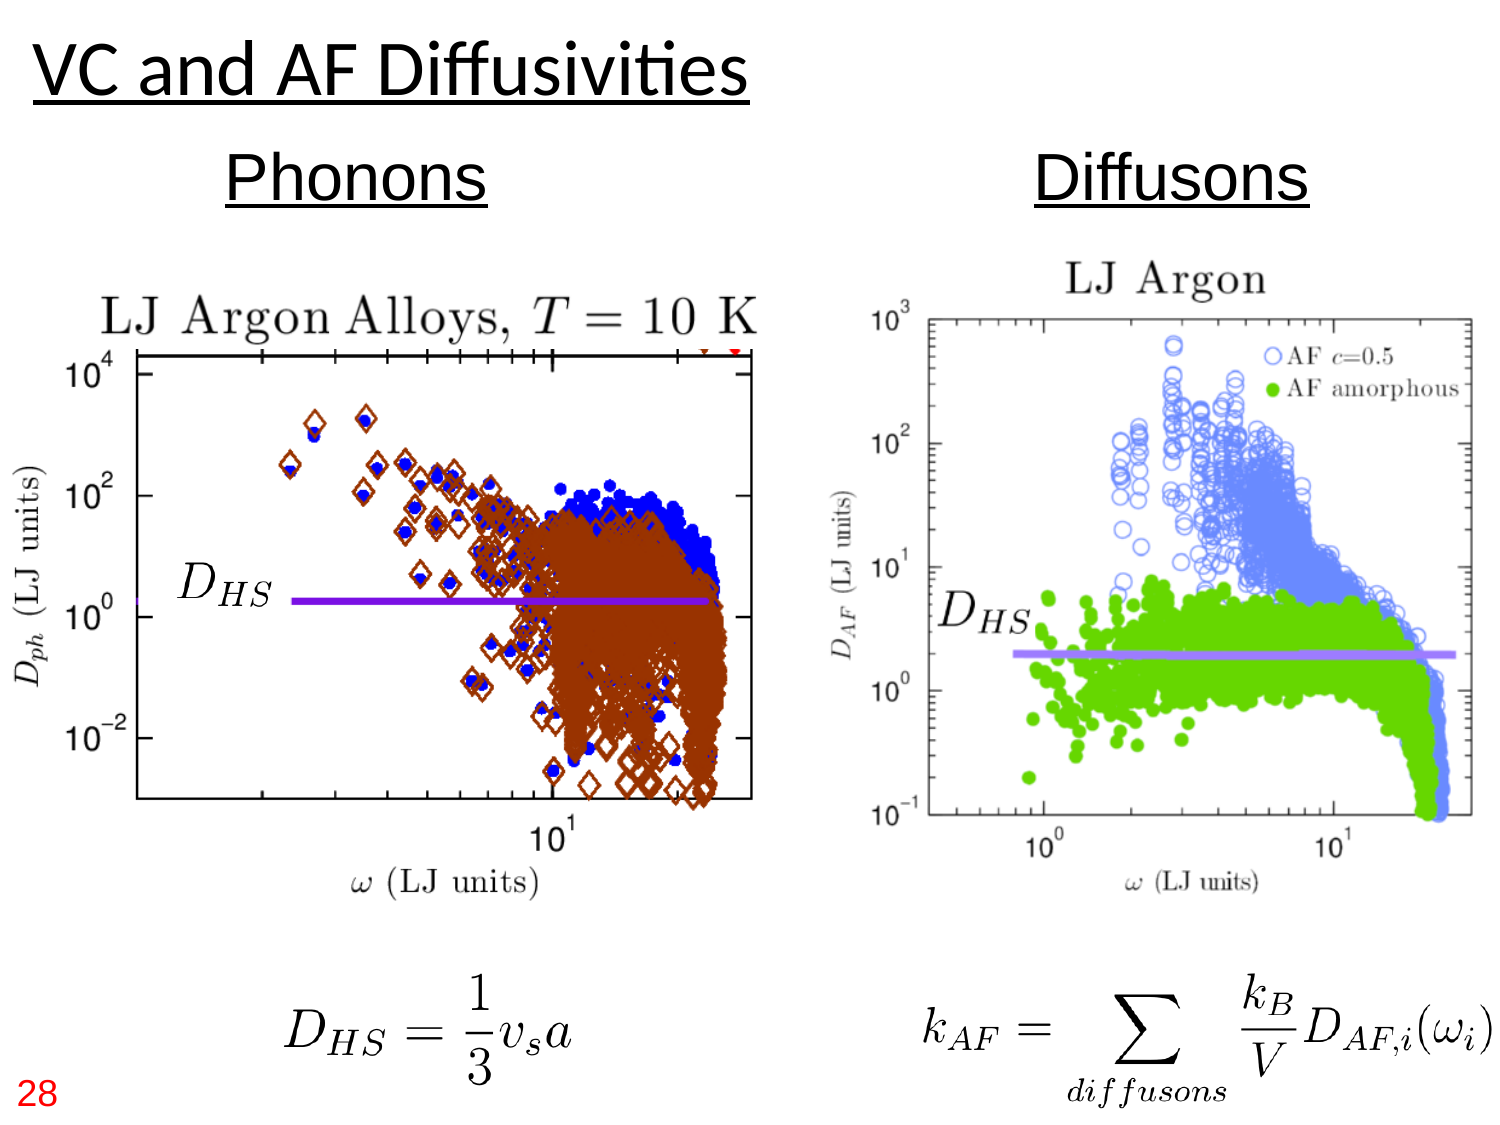

Allen-Feldman (AF) Theory:
# VC and AF Diffusivities
Phonons
Diffusons